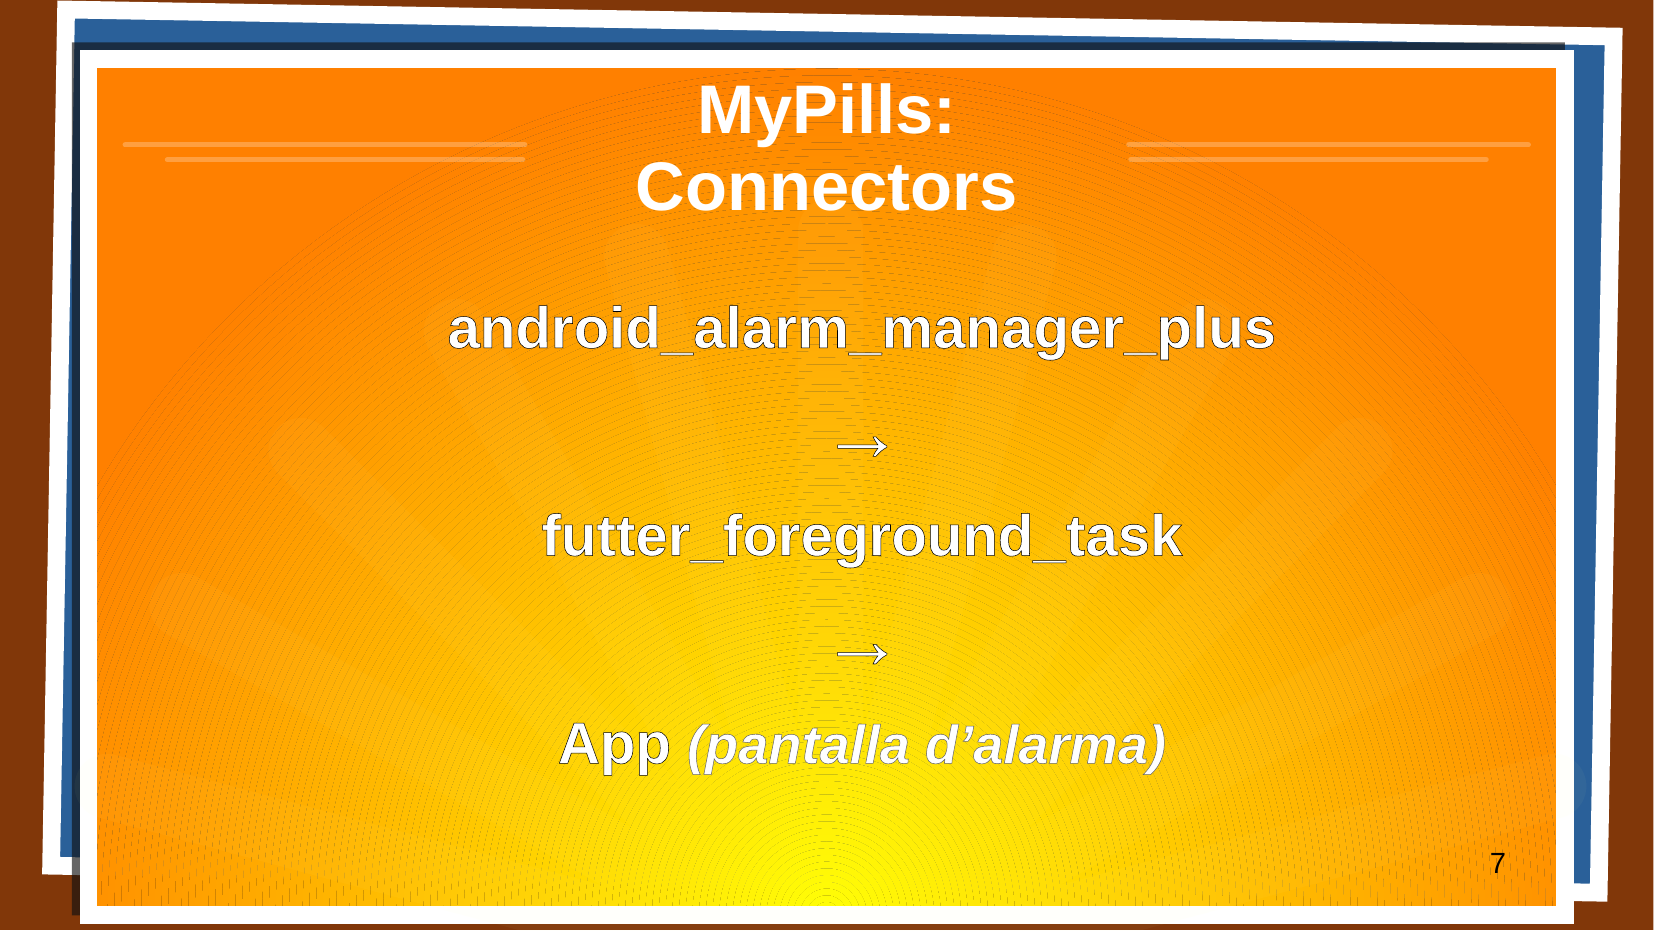

# MyPills: Connectors
android_alarm_manager_plus
→
futter_foreground_task
→
App (pantalla d’alarma)
7